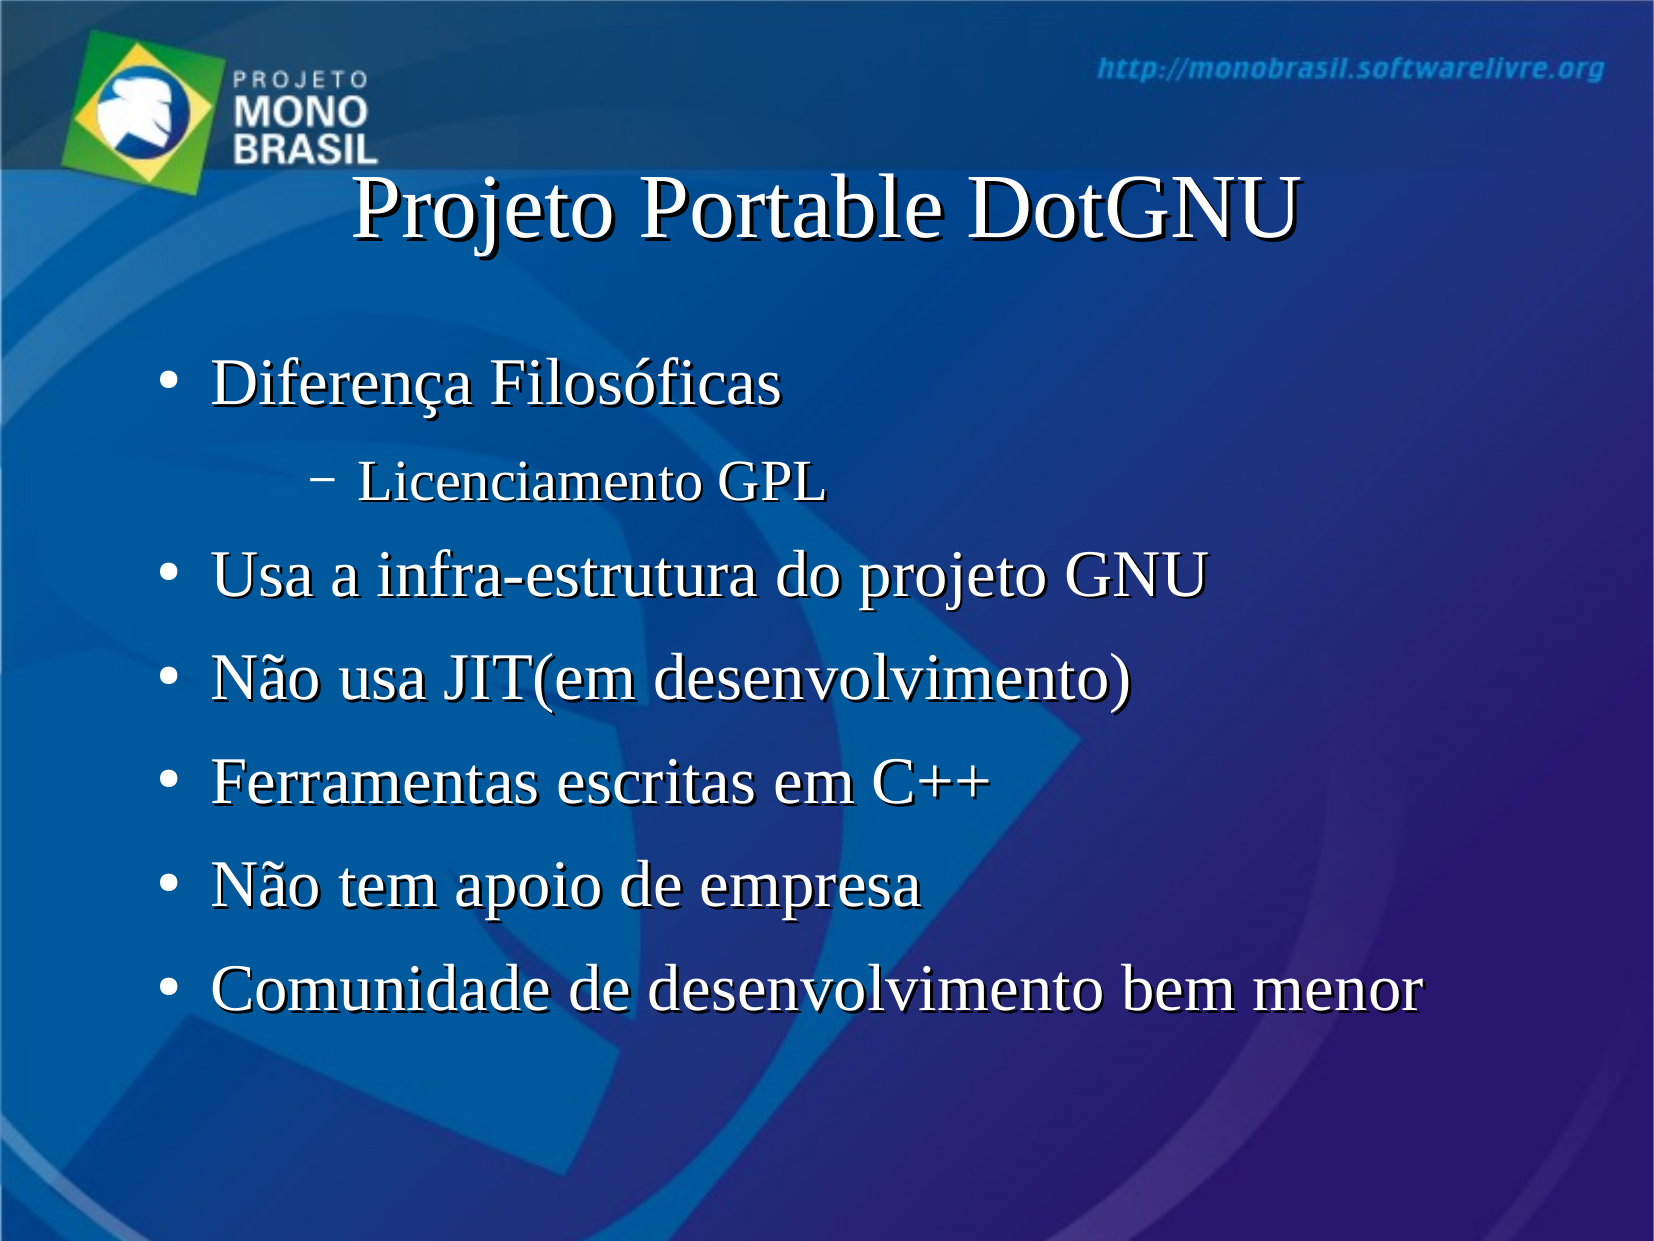

# Projeto Portable DotGNU
Diferença Filosóficas
Licenciamento GPL
Usa a infra-estrutura do projeto GNU
Não usa JIT(em desenvolvimento)
Ferramentas escritas em C++
Não tem apoio de empresa
Comunidade de desenvolvimento bem menor